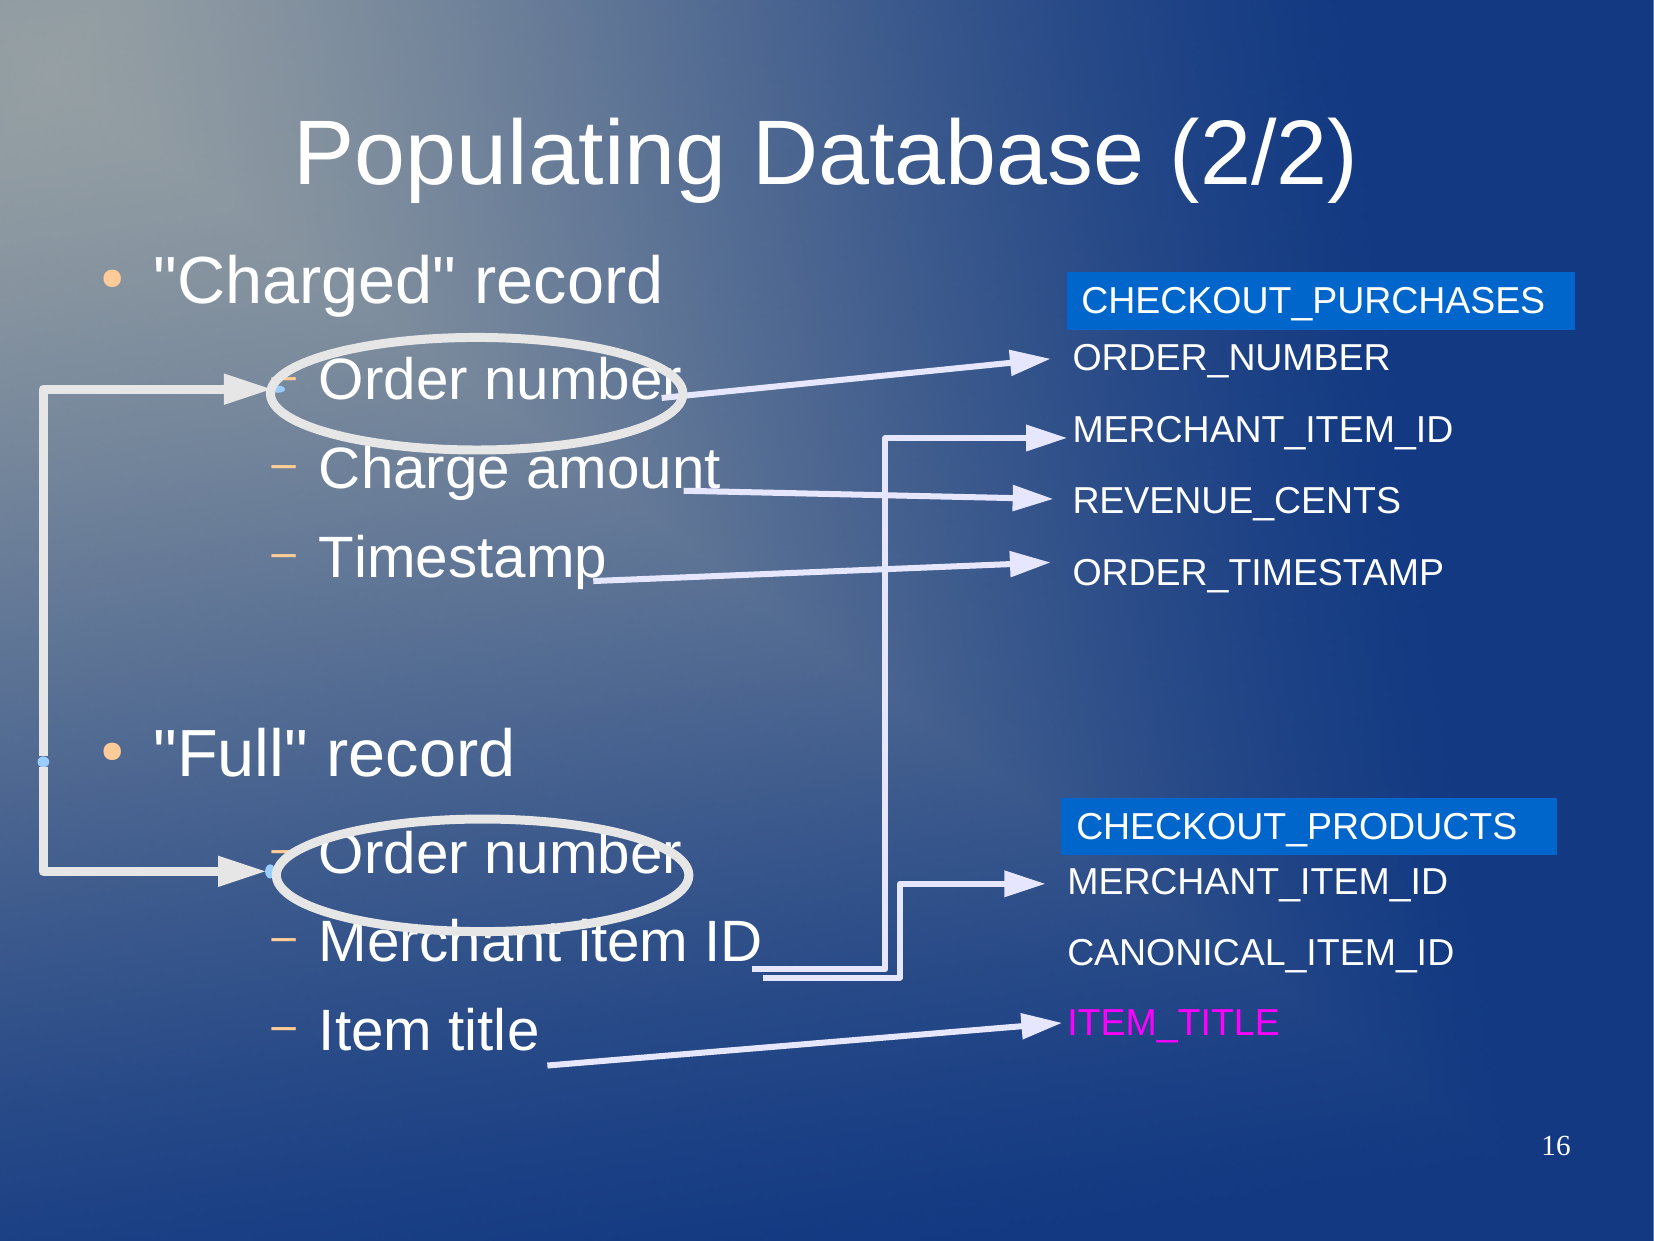

# Populating Database (2/2)
"Charged" record
Order number
Charge amount
Timestamp
"Full" record
Order number
Merchant item ID
Item title
| CHECKOUT\_PURCHASES |
| --- |
| ORDER\_NUMBER |
| MERCHANT\_ITEM\_ID |
| REVENUE\_CENTS |
| ORDER\_TIMESTAMP |
| CHECKOUT\_PRODUCTS |
| --- |
| MERCHANT\_ITEM\_ID |
| CANONICAL\_ITEM\_ID |
| ITEM\_TITLE |
16